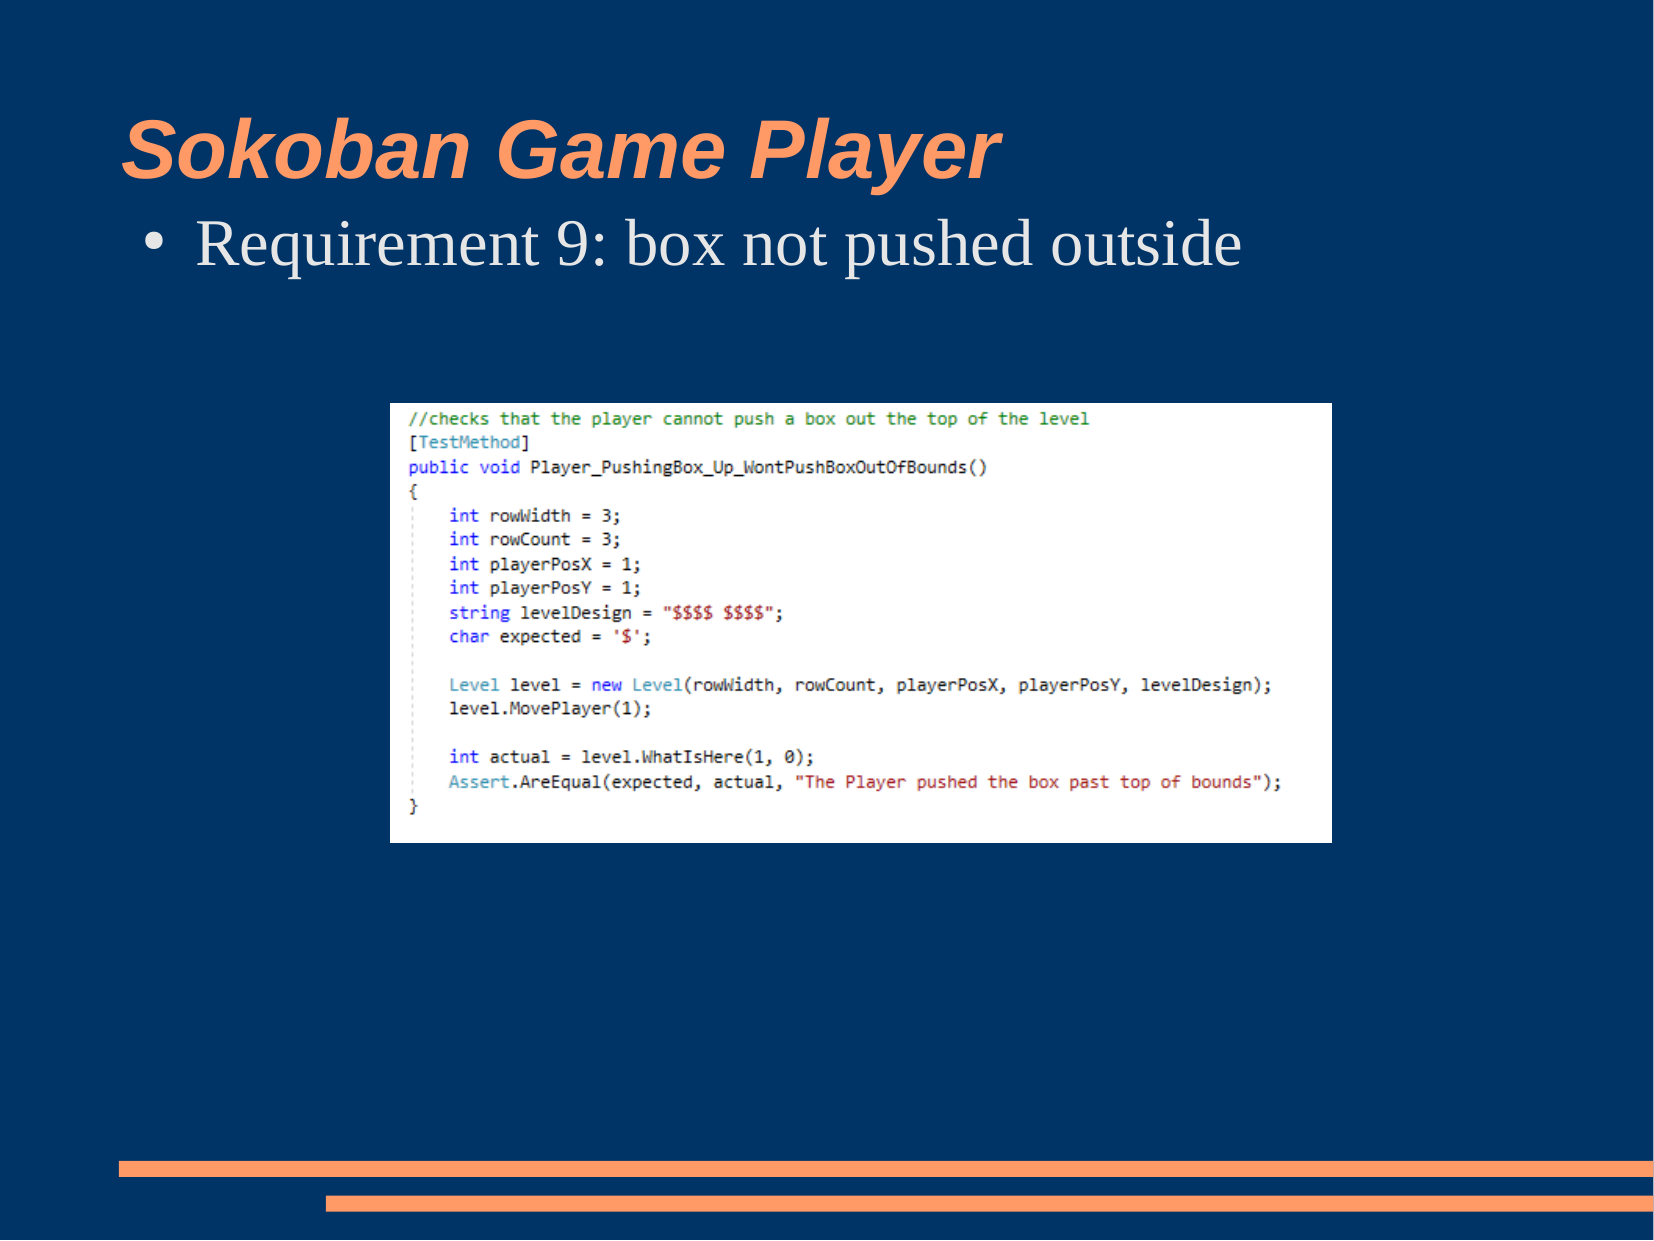

# Sokoban Game Player
Requirement 9: box not pushed outside